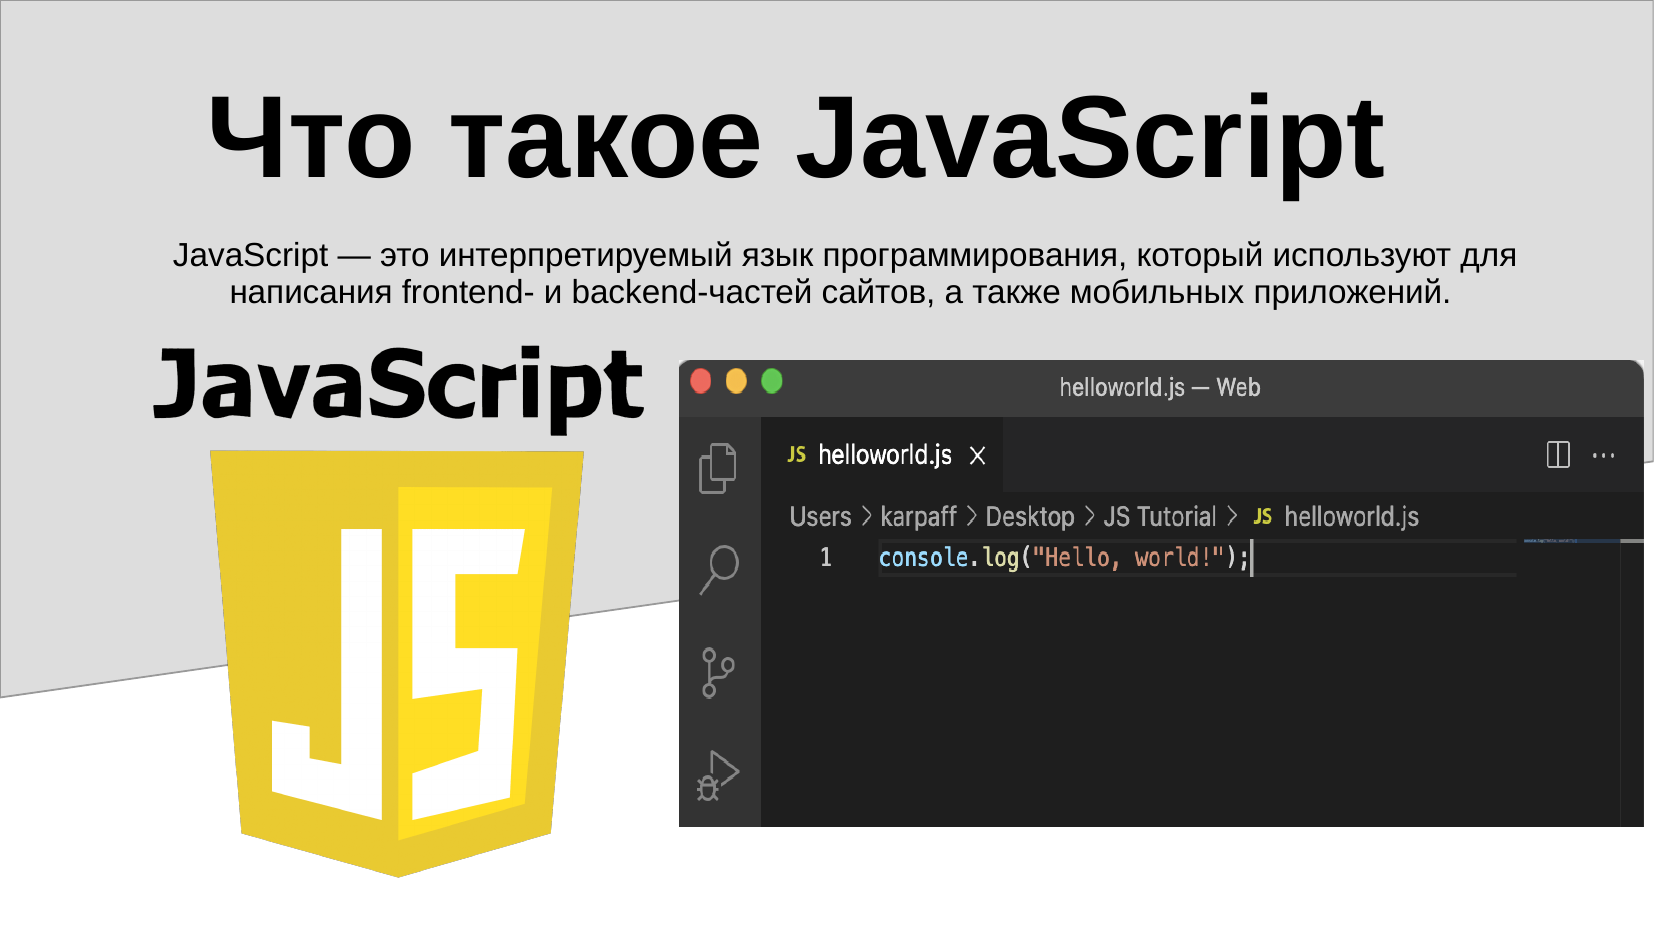

# Что такое JavaScript
JavaScript — это интерпретируемый язык программирования, который используют для написания frontend- и backend-частей сайтов, а также мобильных приложений.